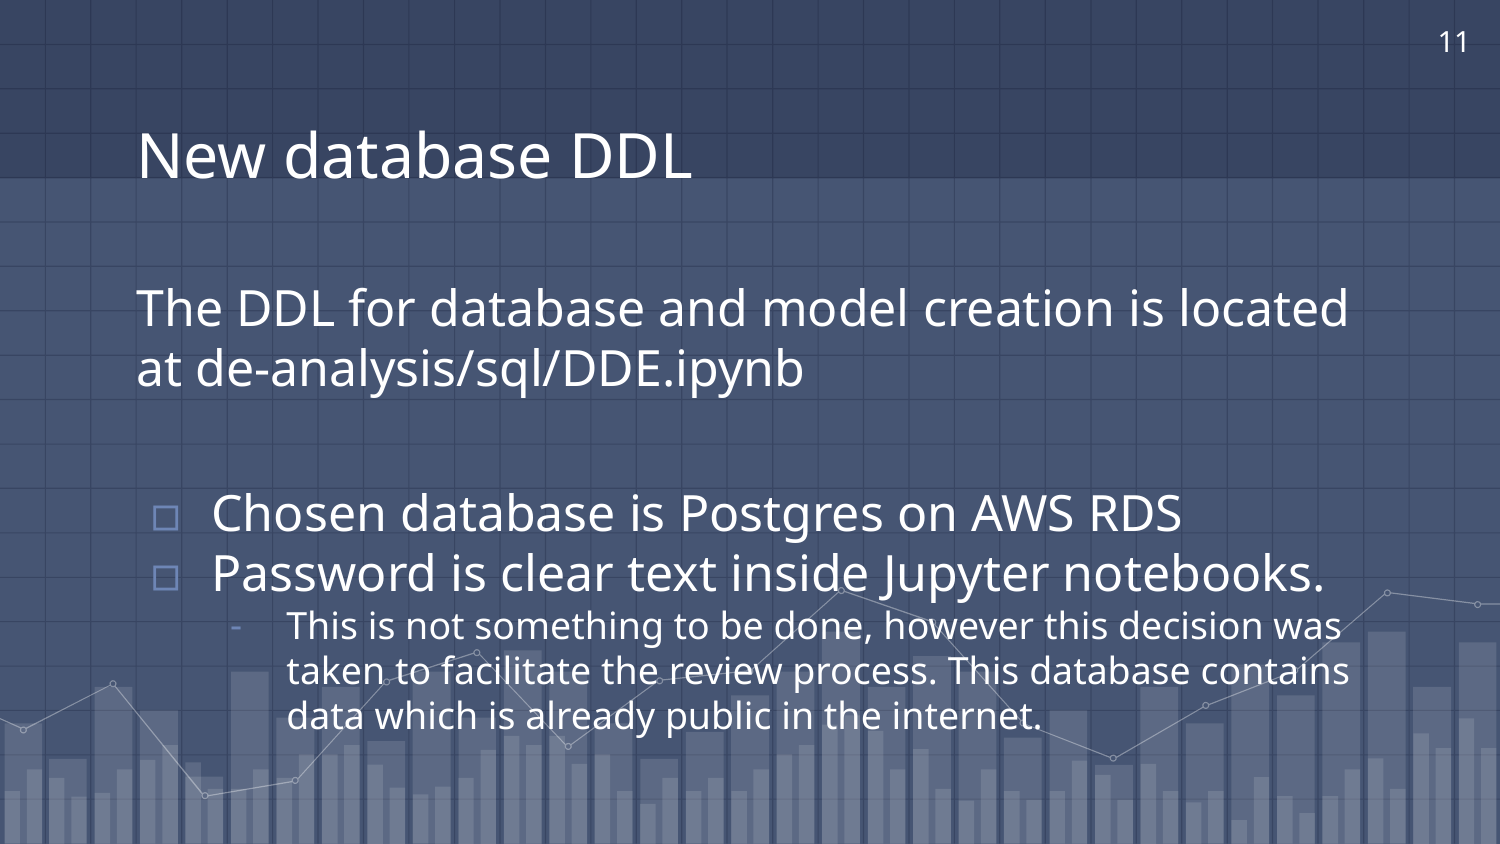

# New database DDL
The DDL for database and model creation is located at de-analysis/sql/DDE.ipynb
Chosen database is Postgres on AWS RDS
Password is clear text inside Jupyter notebooks.
This is not something to be done, however this decision was taken to facilitate the review process. This database contains data which is already public in the internet.